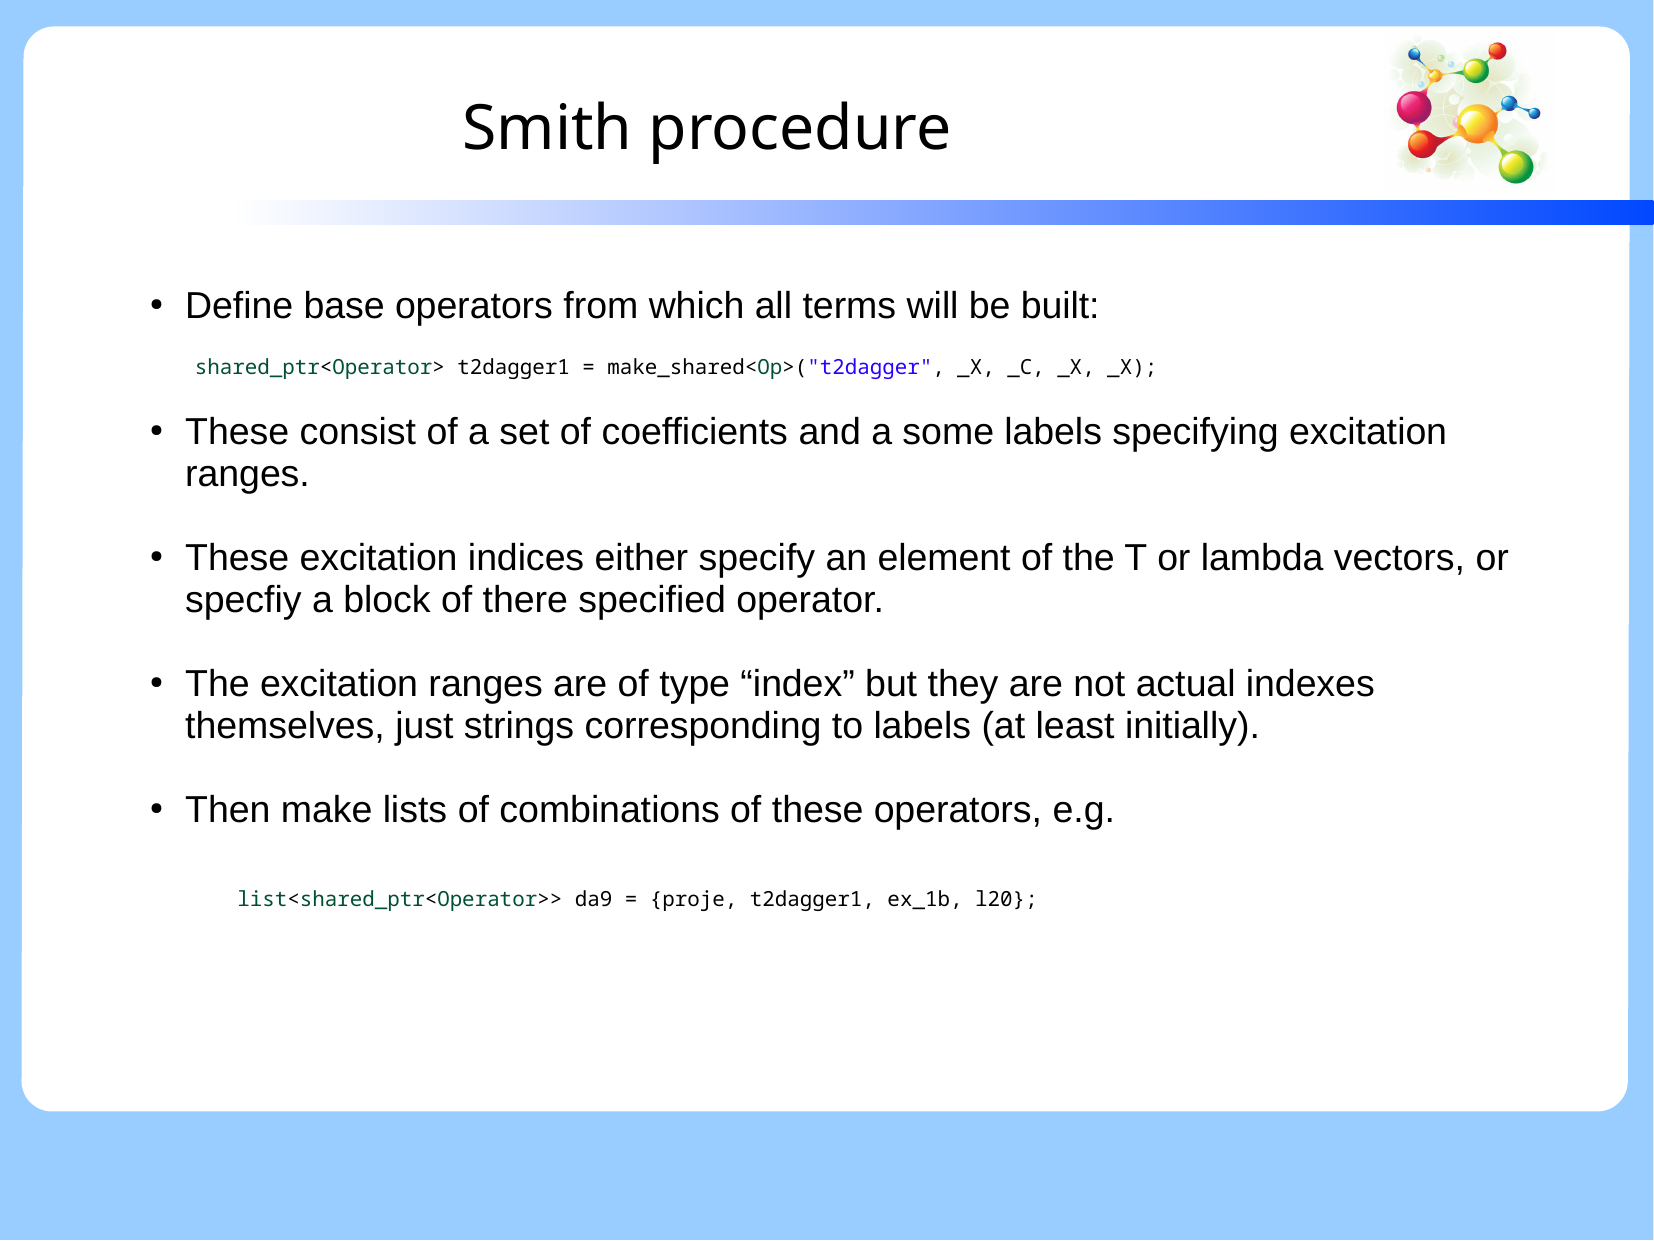

# Smith procedure
Define base operators from which all terms will be built:
These consist of a set of coefficients and a some labels specifying excitation ranges.
These excitation indices either specify an element of the T or lambda vectors, or specfiy a block of there specified operator.
The excitation ranges are of type “index” but they are not actual indexes themselves, just strings corresponding to labels (at least initially).
Then make lists of combinations of these operators, e.g.
 list<shared_ptr<Operator>> da9 = {proje, t2dagger1, ex_1b, l20};
shared_ptr<Operator> t2dagger1 = make_shared<Op>("t2dagger", _X, _C, _X, _X);